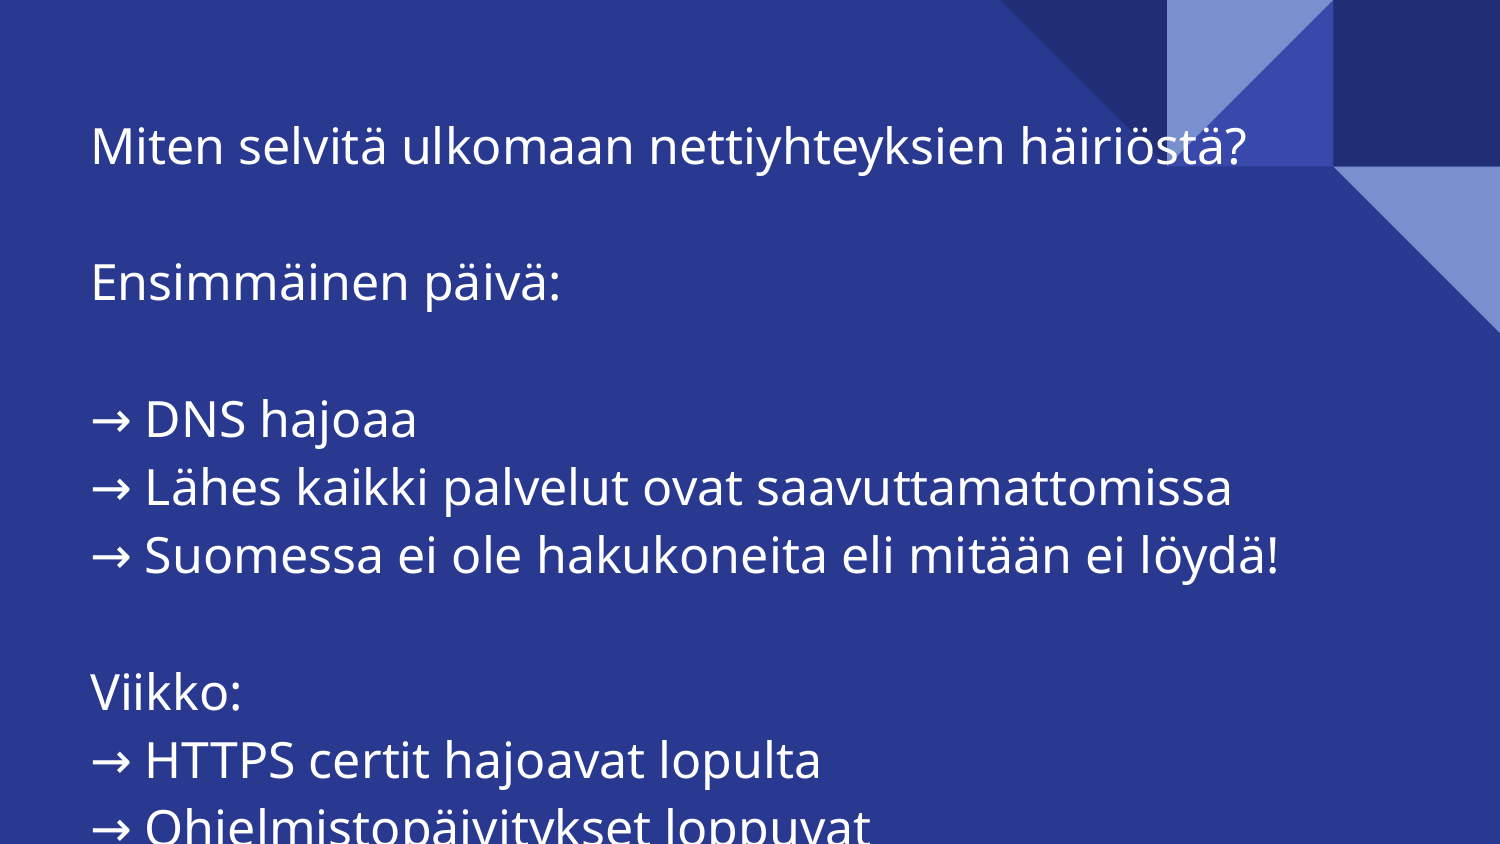

# Miten selvitä ulkomaan nettiyhteyksien häiriöstä? Ensimmäinen päivä: → DNS hajoaa → Lähes kaikki palvelut ovat saavuttamattomissa → Suomessa ei ole hakukoneita eli mitään ei löydä! Viikko: → HTTPS certit hajoavat lopulta → Ohjelmistopäivitykset loppuvat